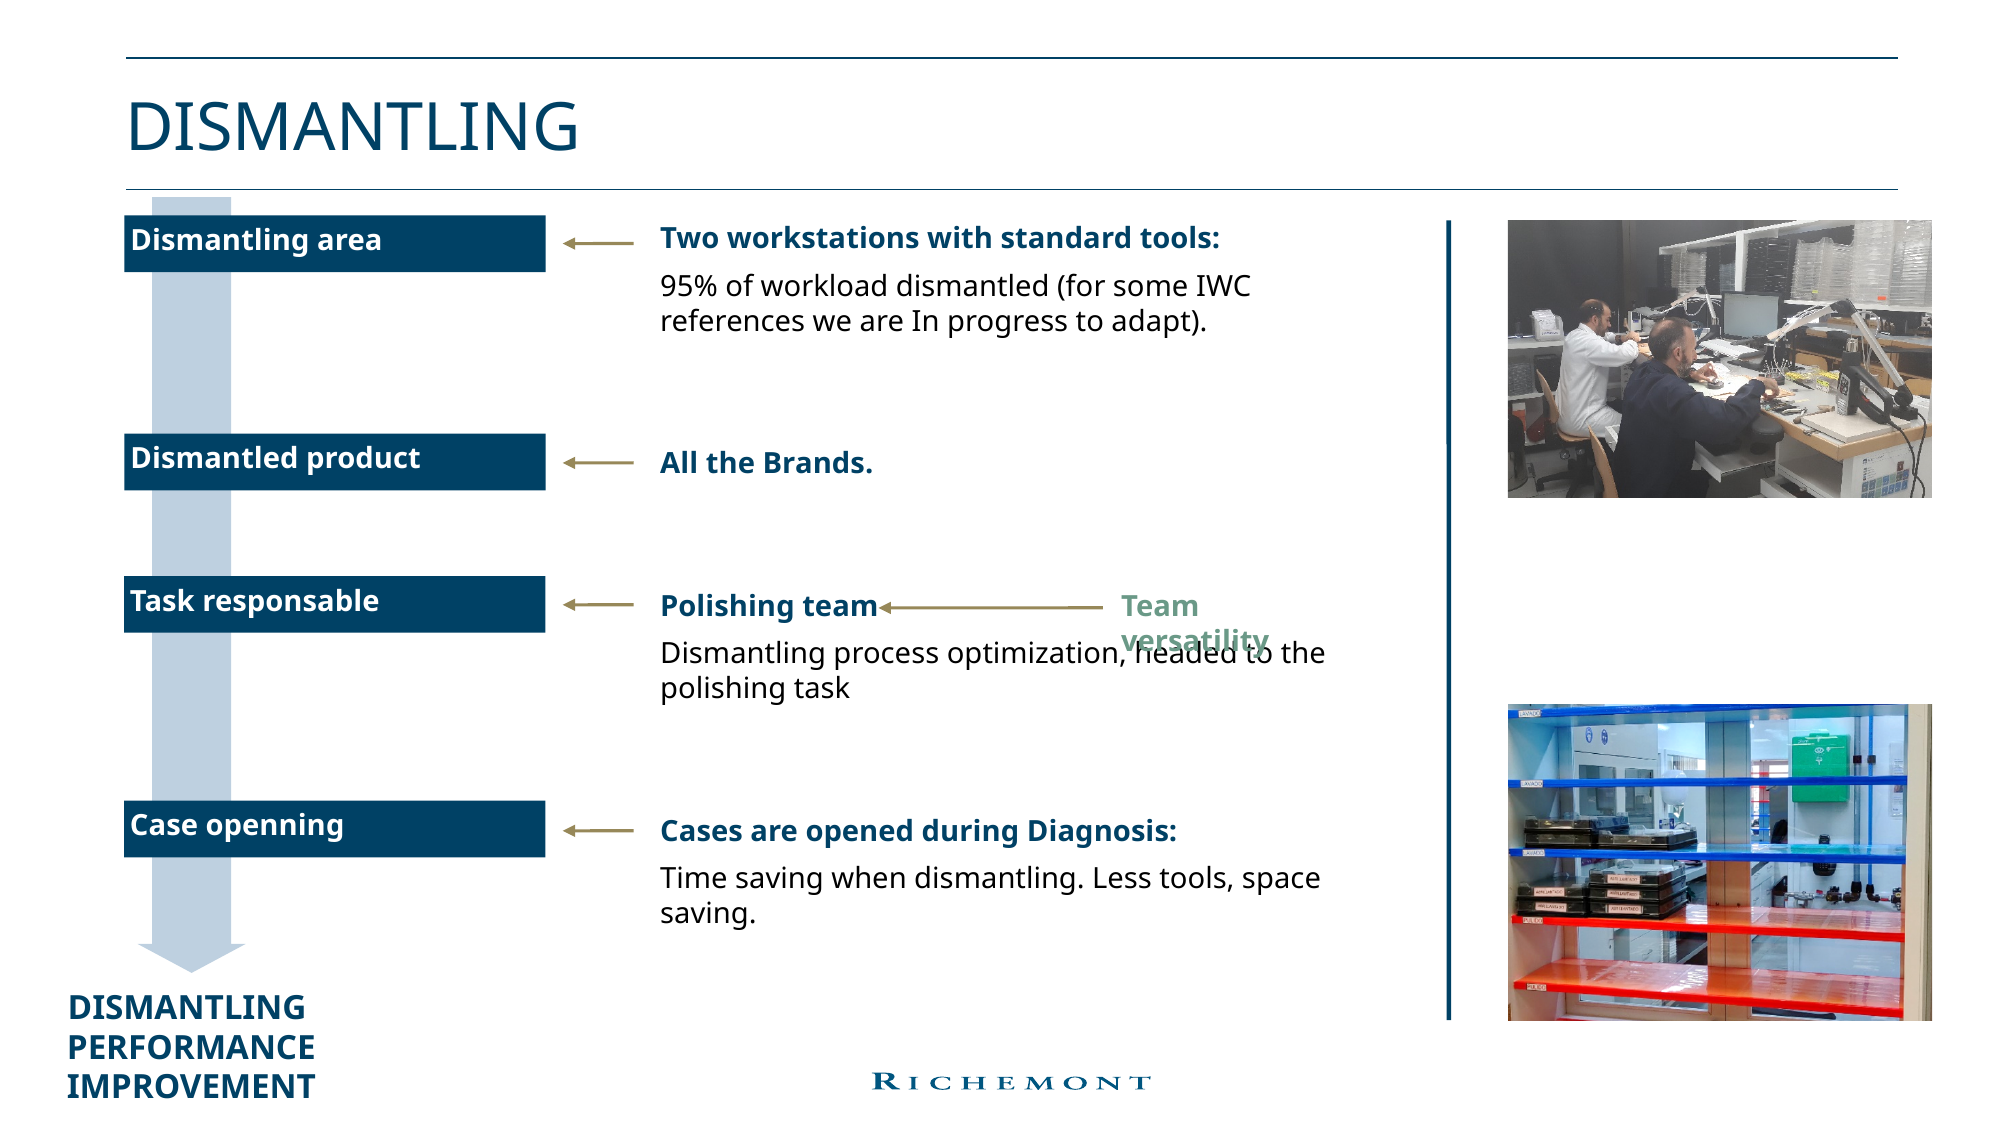

# dismantling
Dismantling area
Two workstations with standard tools:
95% of workload dismantled (for some IWC references we are In progress to adapt).
All the Brands.
Polishing team
Dismantling process optimization, headed to the polishing task
Cases are opened during Diagnosis:
Time saving when dismantling. Less tools, space saving.
Dismantled product
Task responsable
Team versatility
Case openning
DISMANTLING
PERFORMANCE
IMPROVEMENT